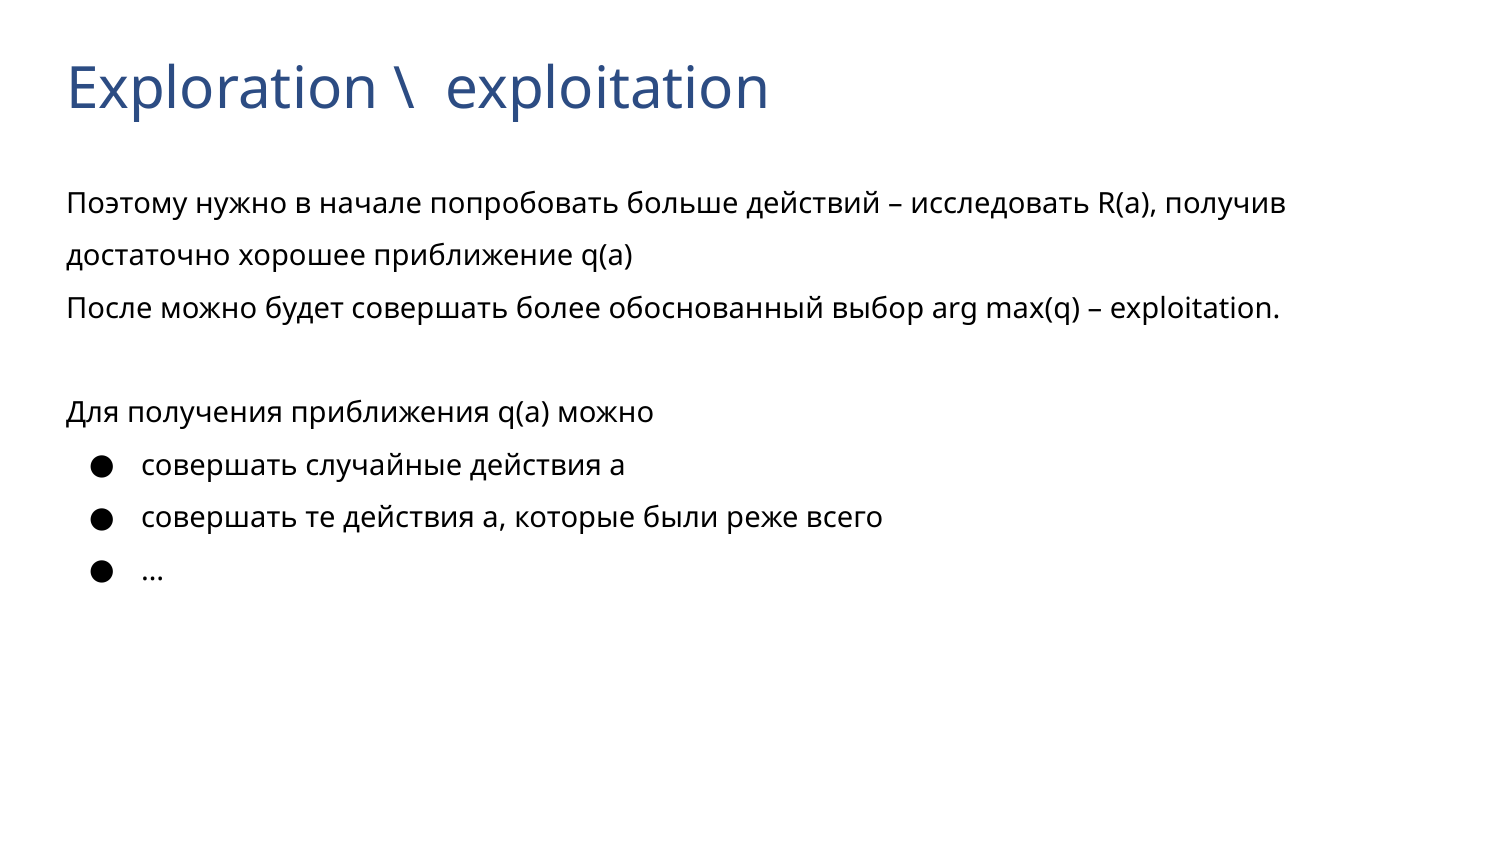

# Exploration \ exploitation
Поэтому нужно в начале попробовать больше действий – исследовать R(a), получив достаточно хорошее приближение q(a)
После можно будет совершать более обоснованный выбор arg max(q) – exploitation.
Для получения приближения q(a) можно
совершать случайные действия a
совершать те действия a, которые были реже всего
…